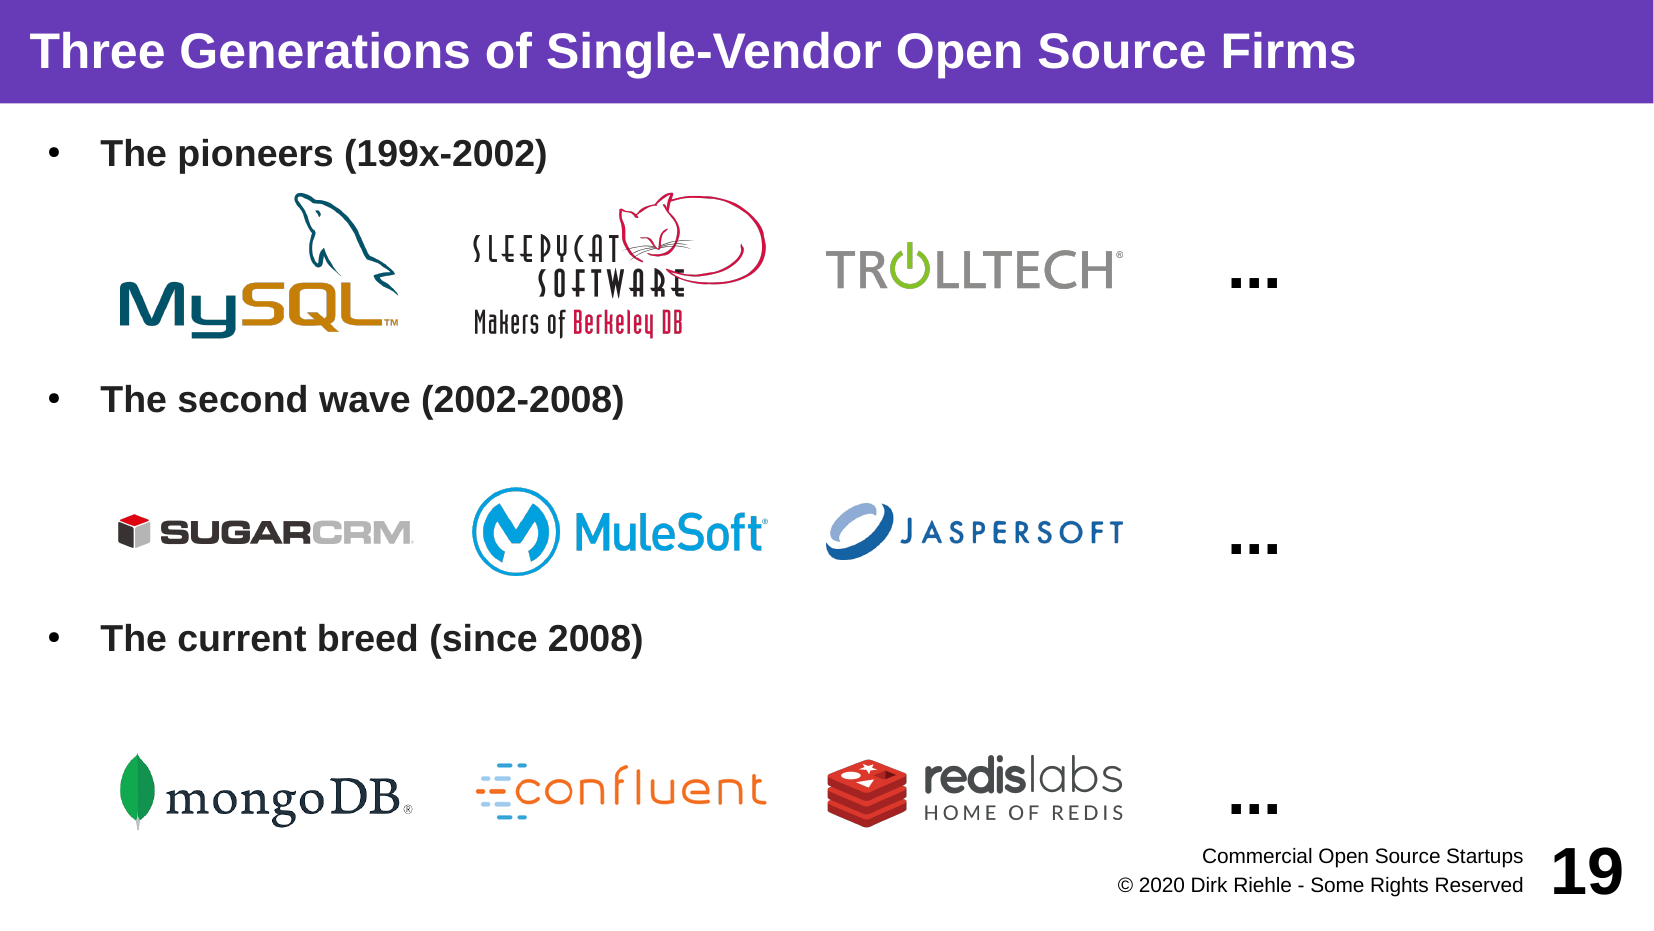

# Three Generations of Single-Vendor Open Source Firms
The pioneers (199x-2002)
The second wave (2002-2008)
The current breed (since 2008)
...
...
...
Commercial Open Source Startups
19
© 2020 Dirk Riehle - Some Rights Reserved